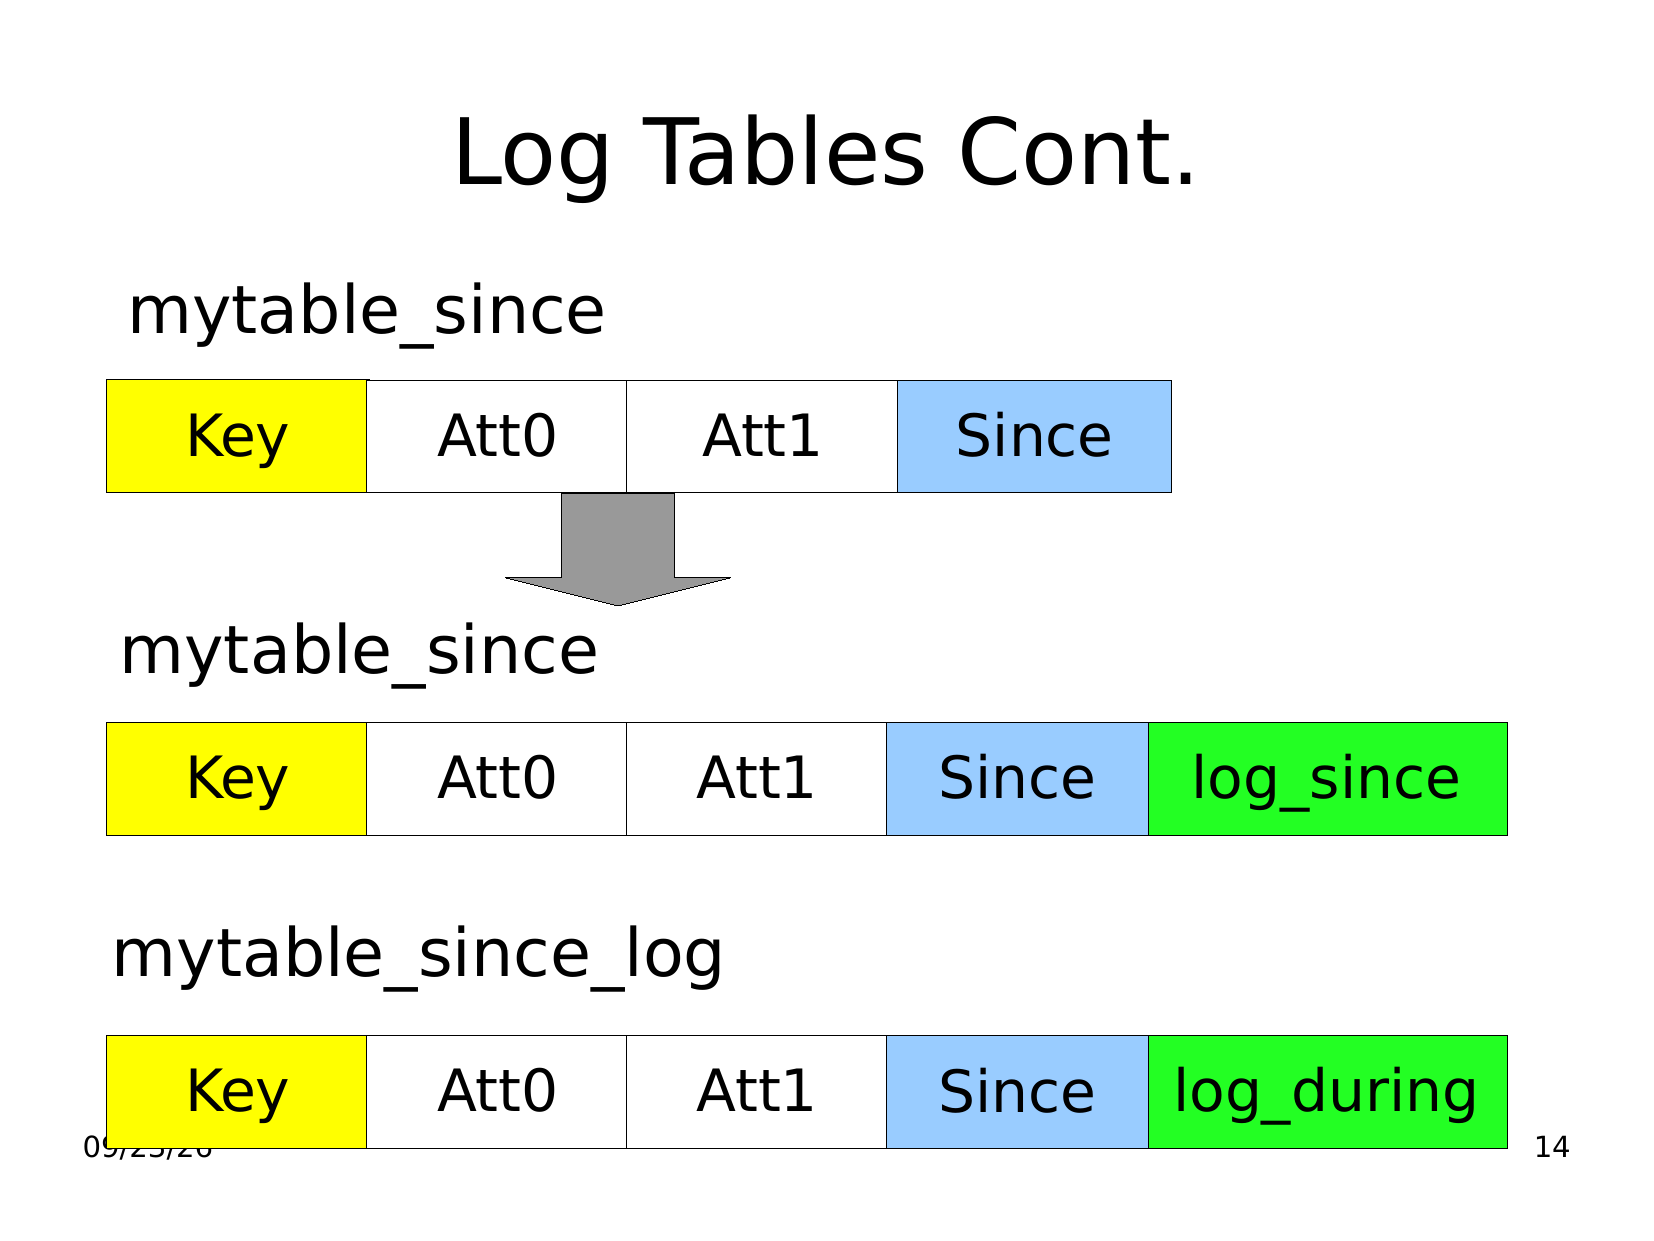

# Log Tables Cont.
mytable_since
Key
Att0
Att1
Since
mytable_since
Key
log_since
Key
Att0
Att1
Att1
log_since
Att0
Att1
Since
mytable_since_log
Key
log_during
Att0
Att1
Since
14